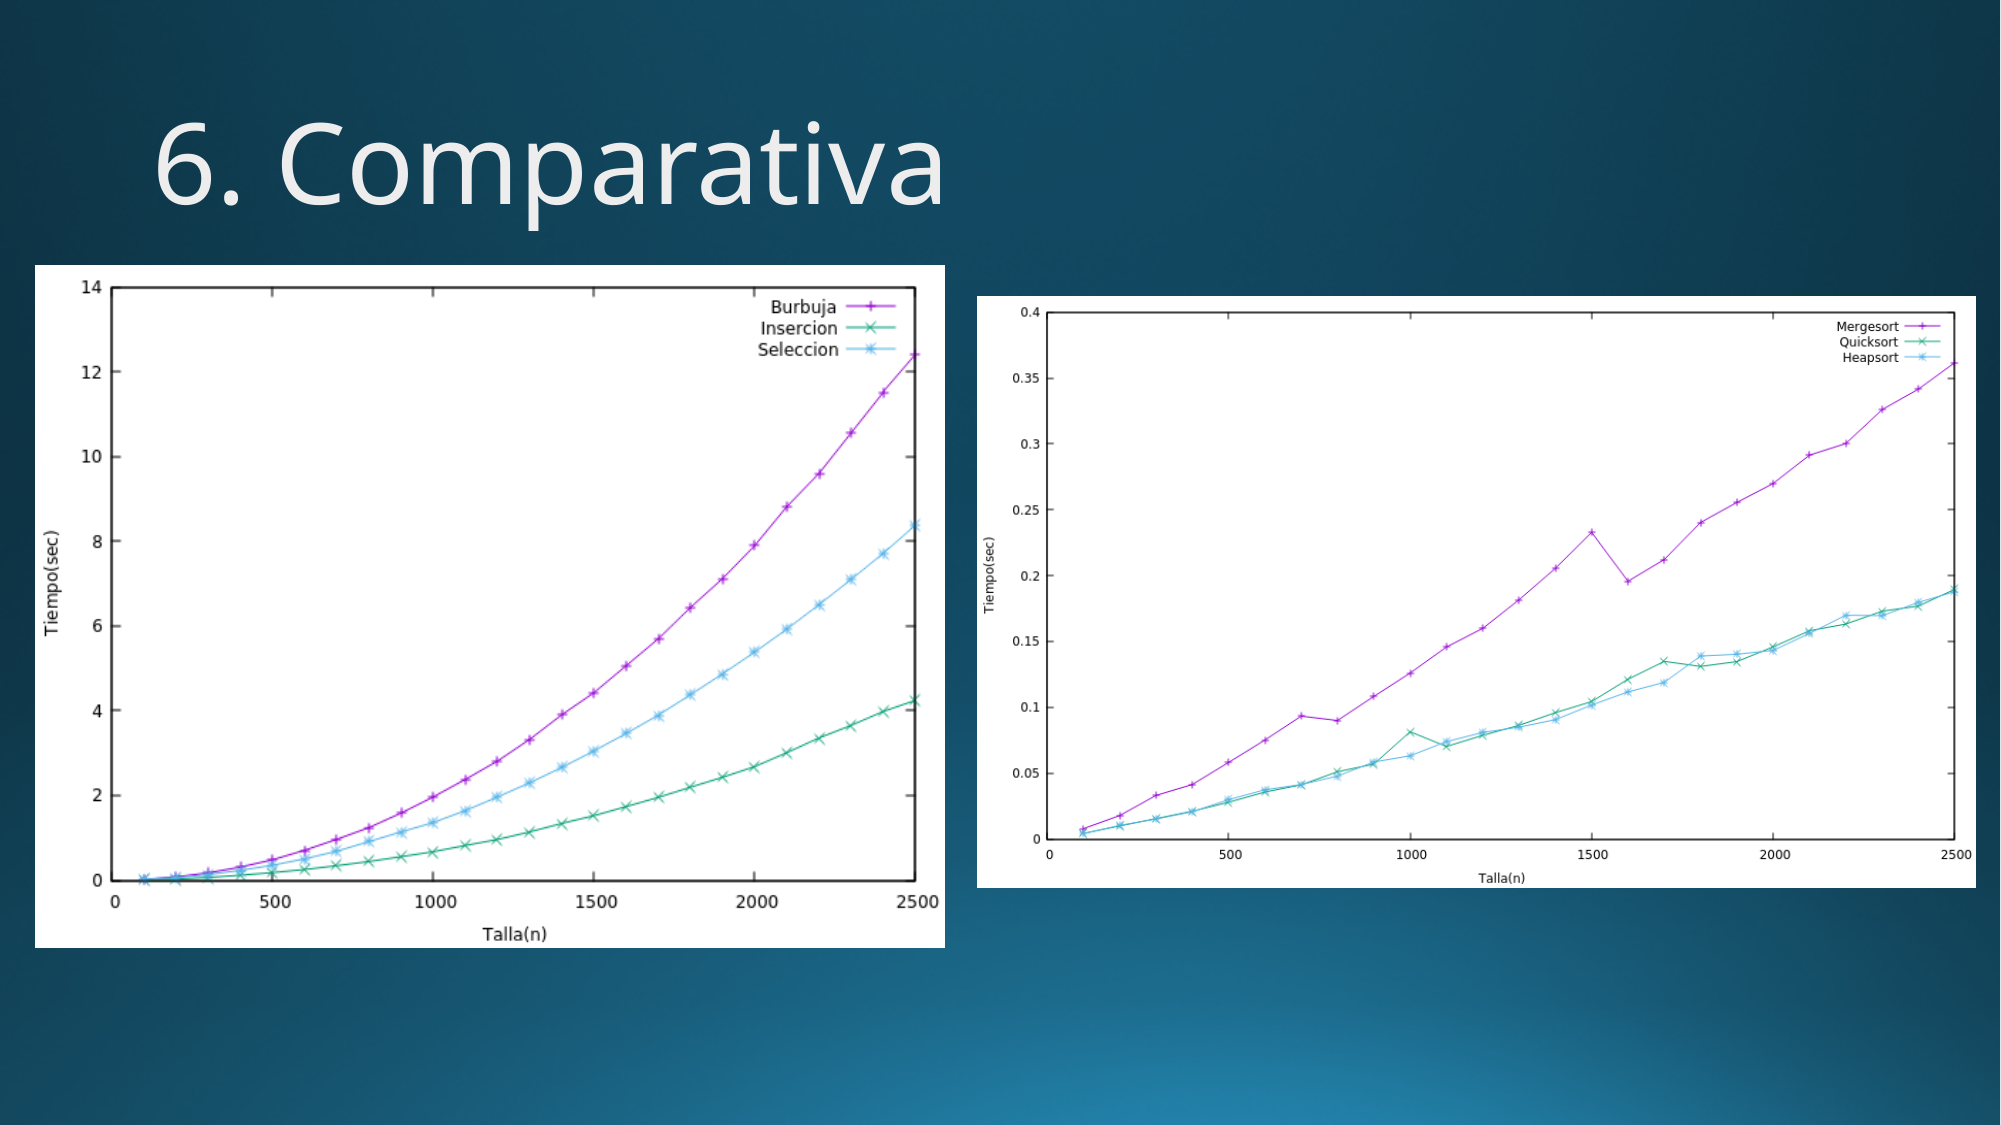

6. Comparativa
| |
| --- |